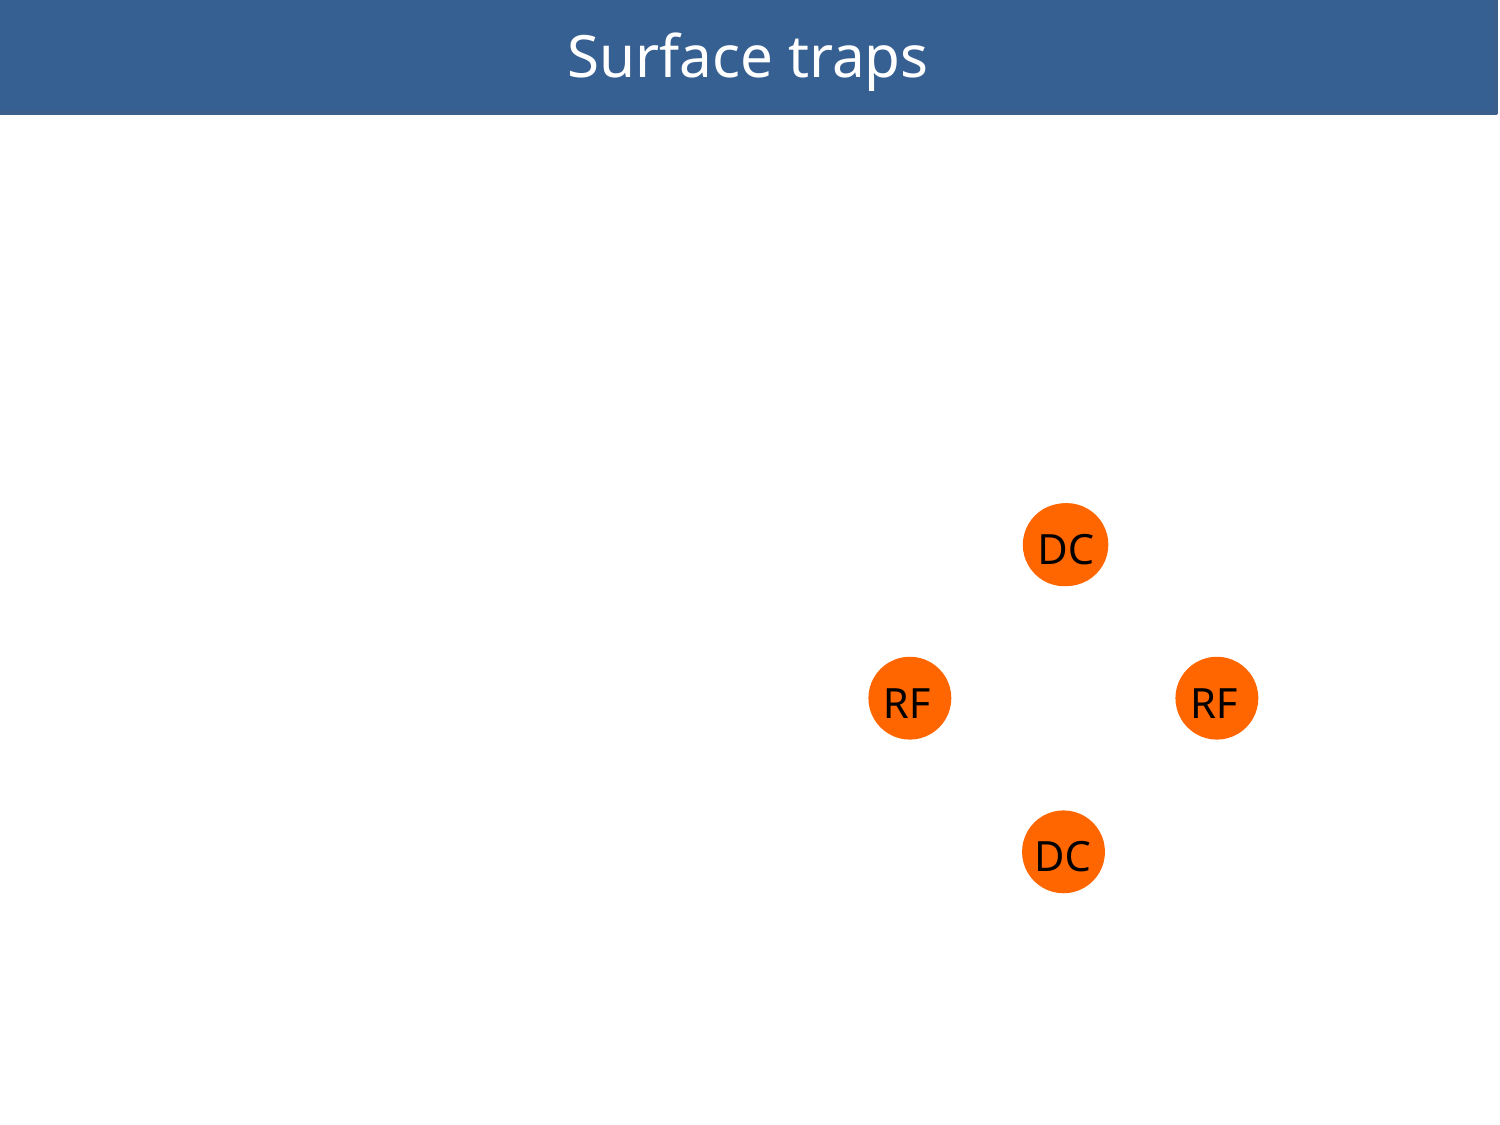

# Surface traps
DC
DC
RF
RF
DC